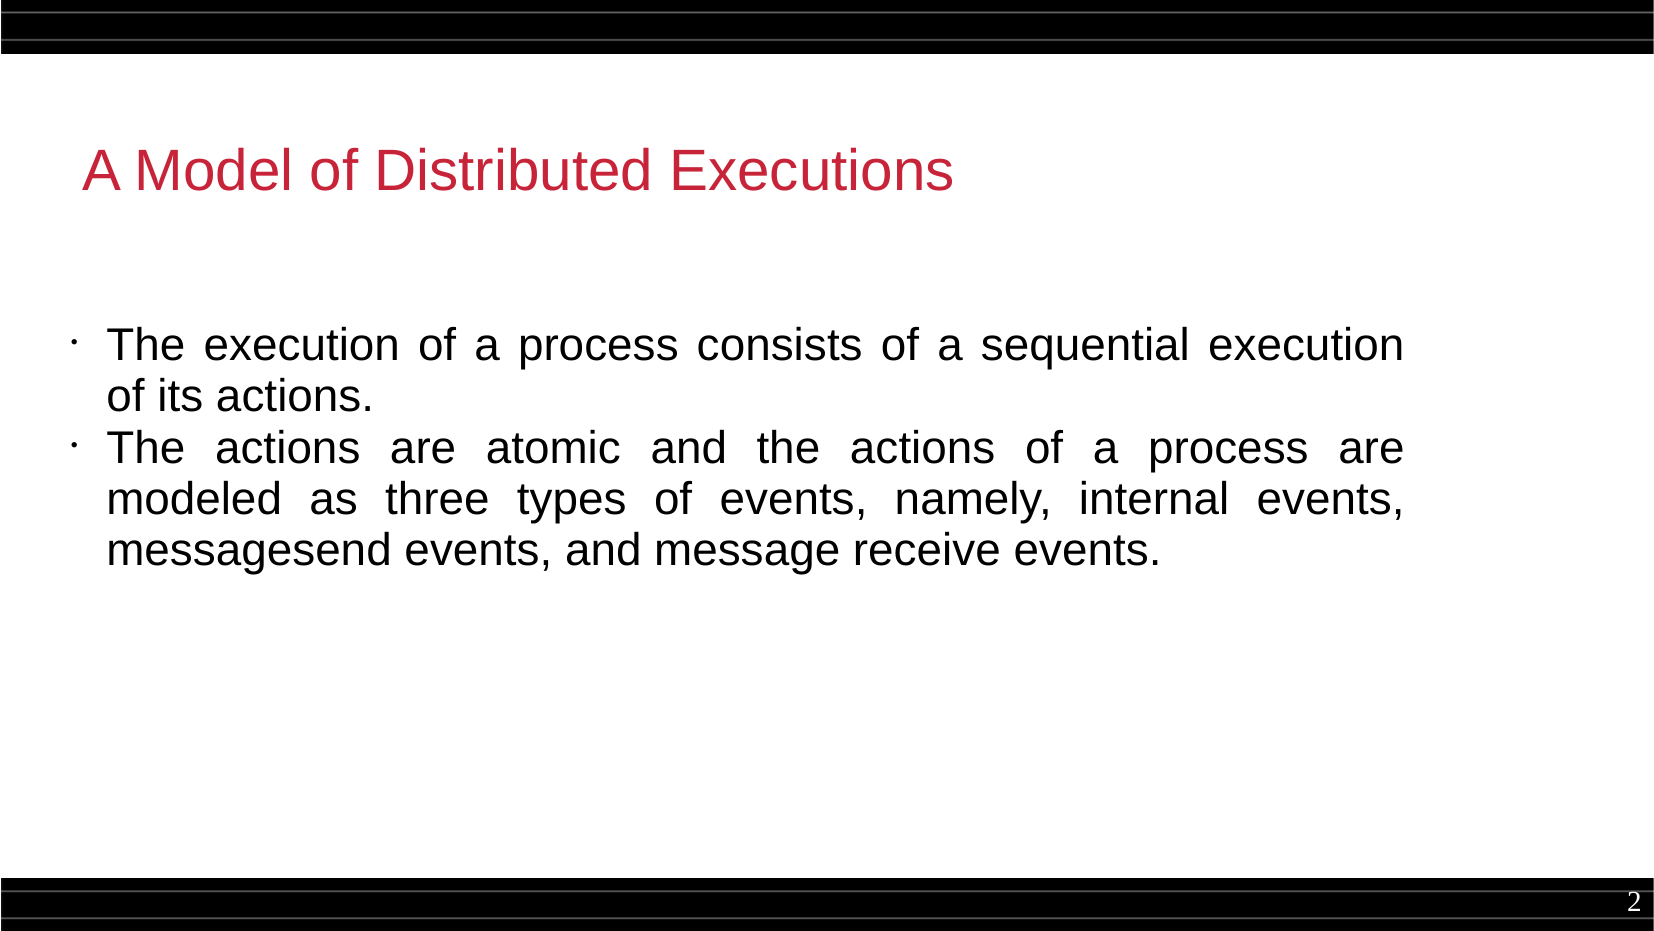

# A Model of Distributed Executions
The execution of a process consists of a sequential execution of its actions.
The actions are atomic and the actions of a process are modeled as three types of events, namely, internal events, messagesend events, and message receive events.